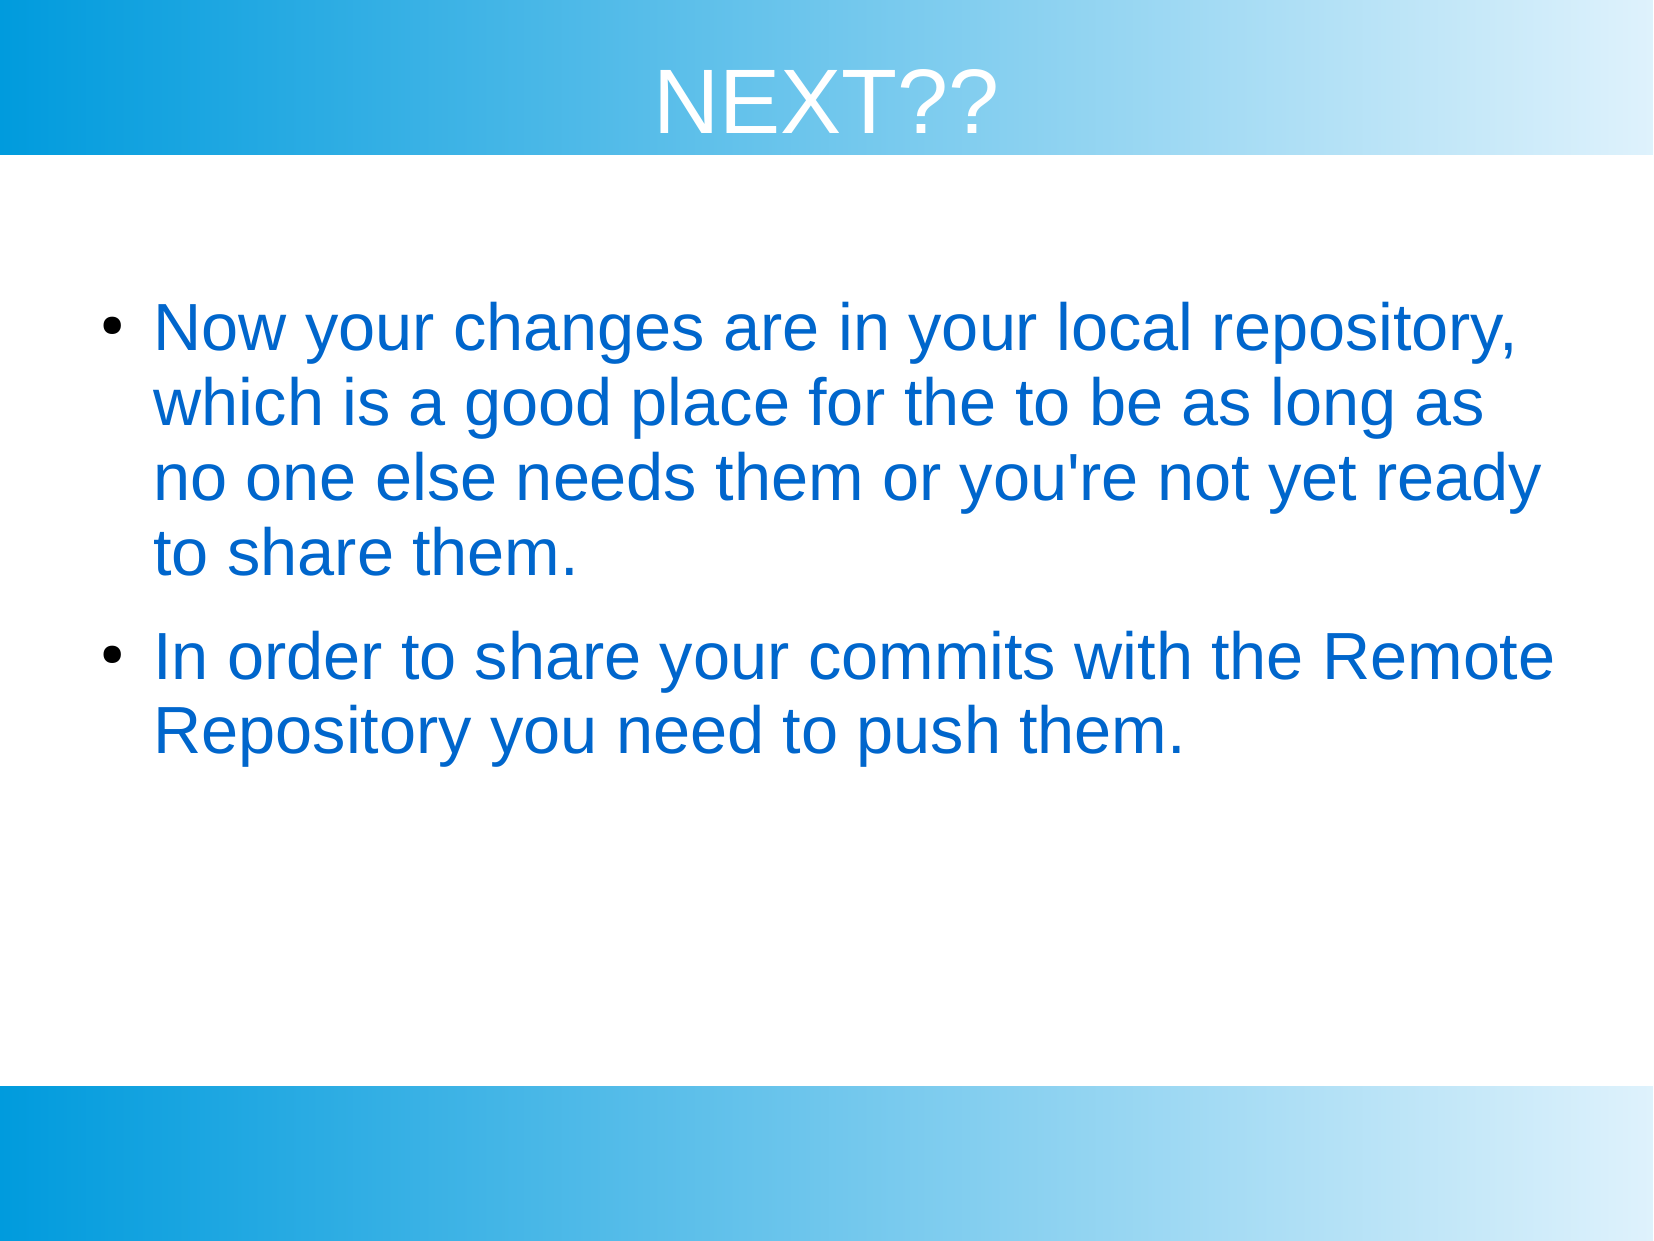

# NEXT??
Now your changes are in your local repository, which is a good place for the to be as long as no one else needs them or you're not yet ready to share them.
In order to share your commits with the Remote Repository you need to push them.